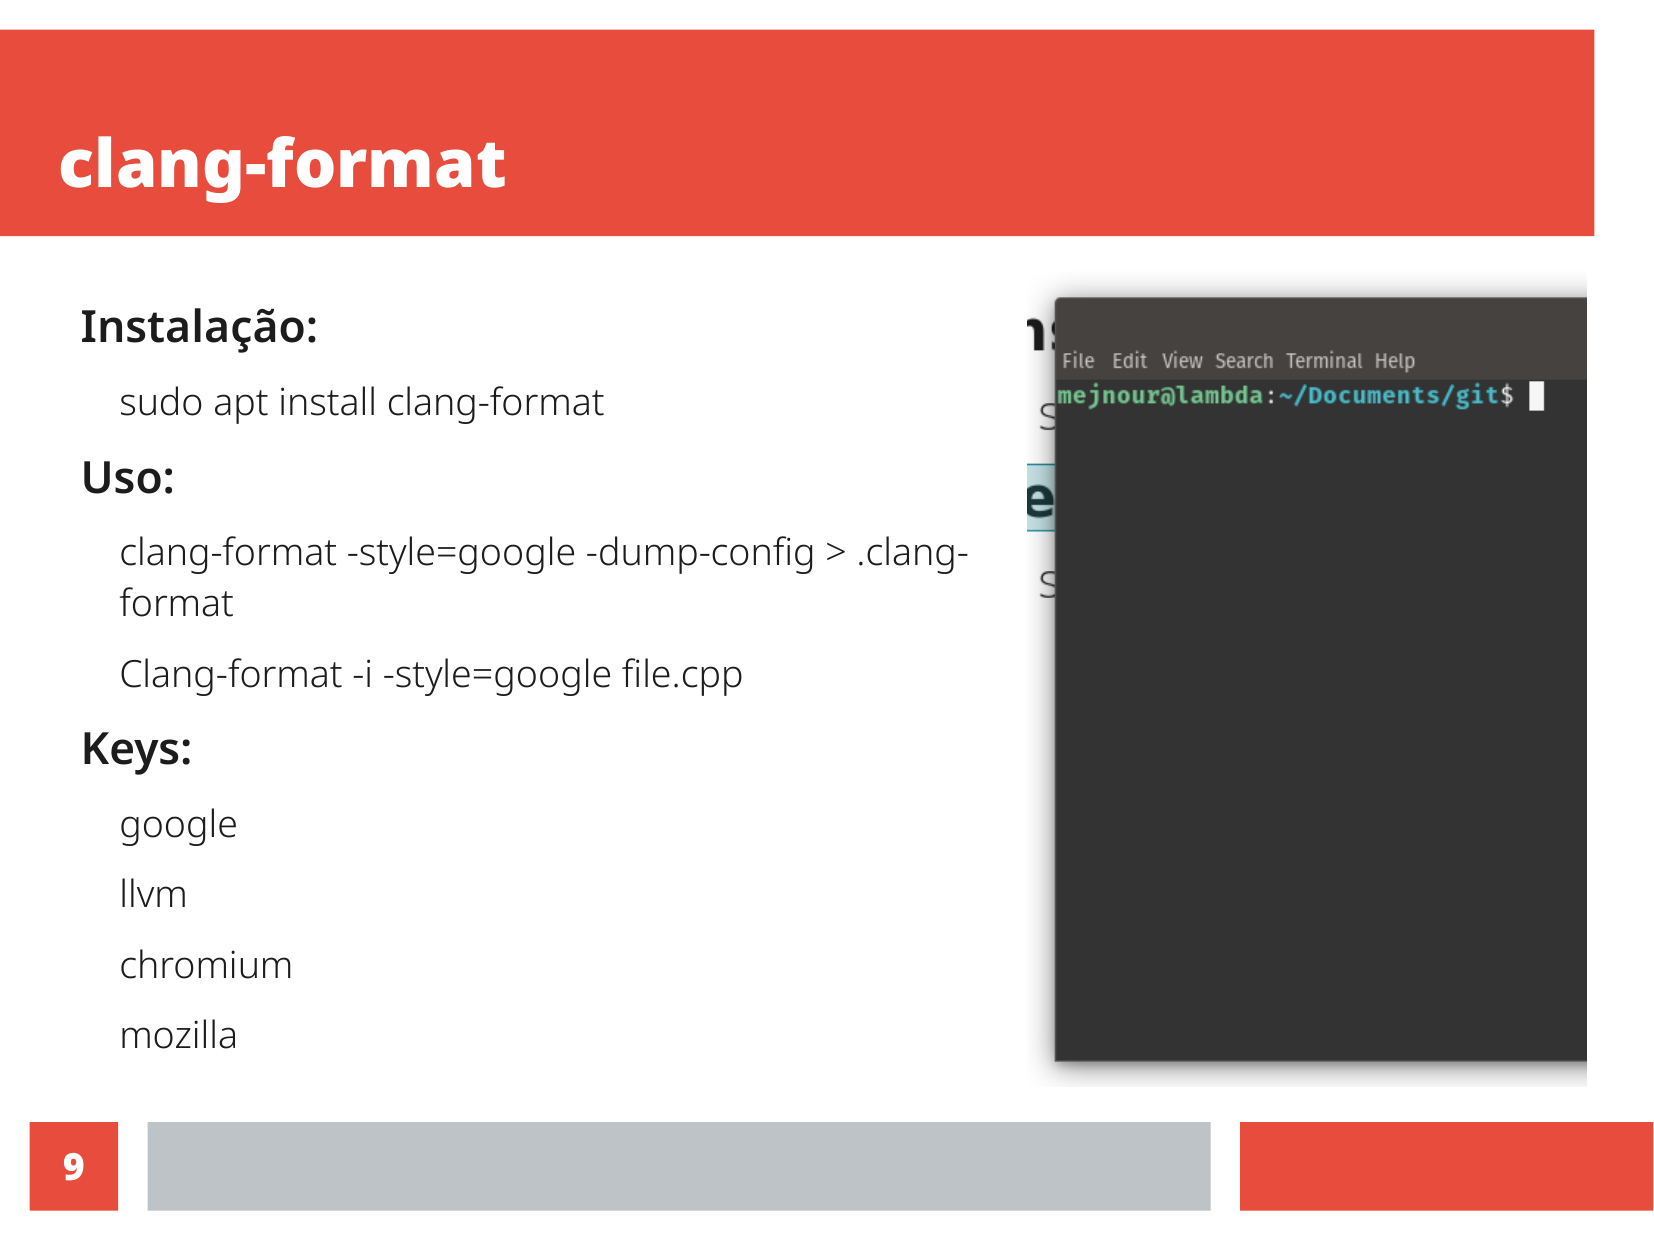

# clang-format
Instalação:
sudo apt install clang-format
Uso:
clang-format -style=google -dump-config > .clang-format
Clang-format -i -style=google file.cpp
Keys:
google
llvm
chromium
mozilla
9